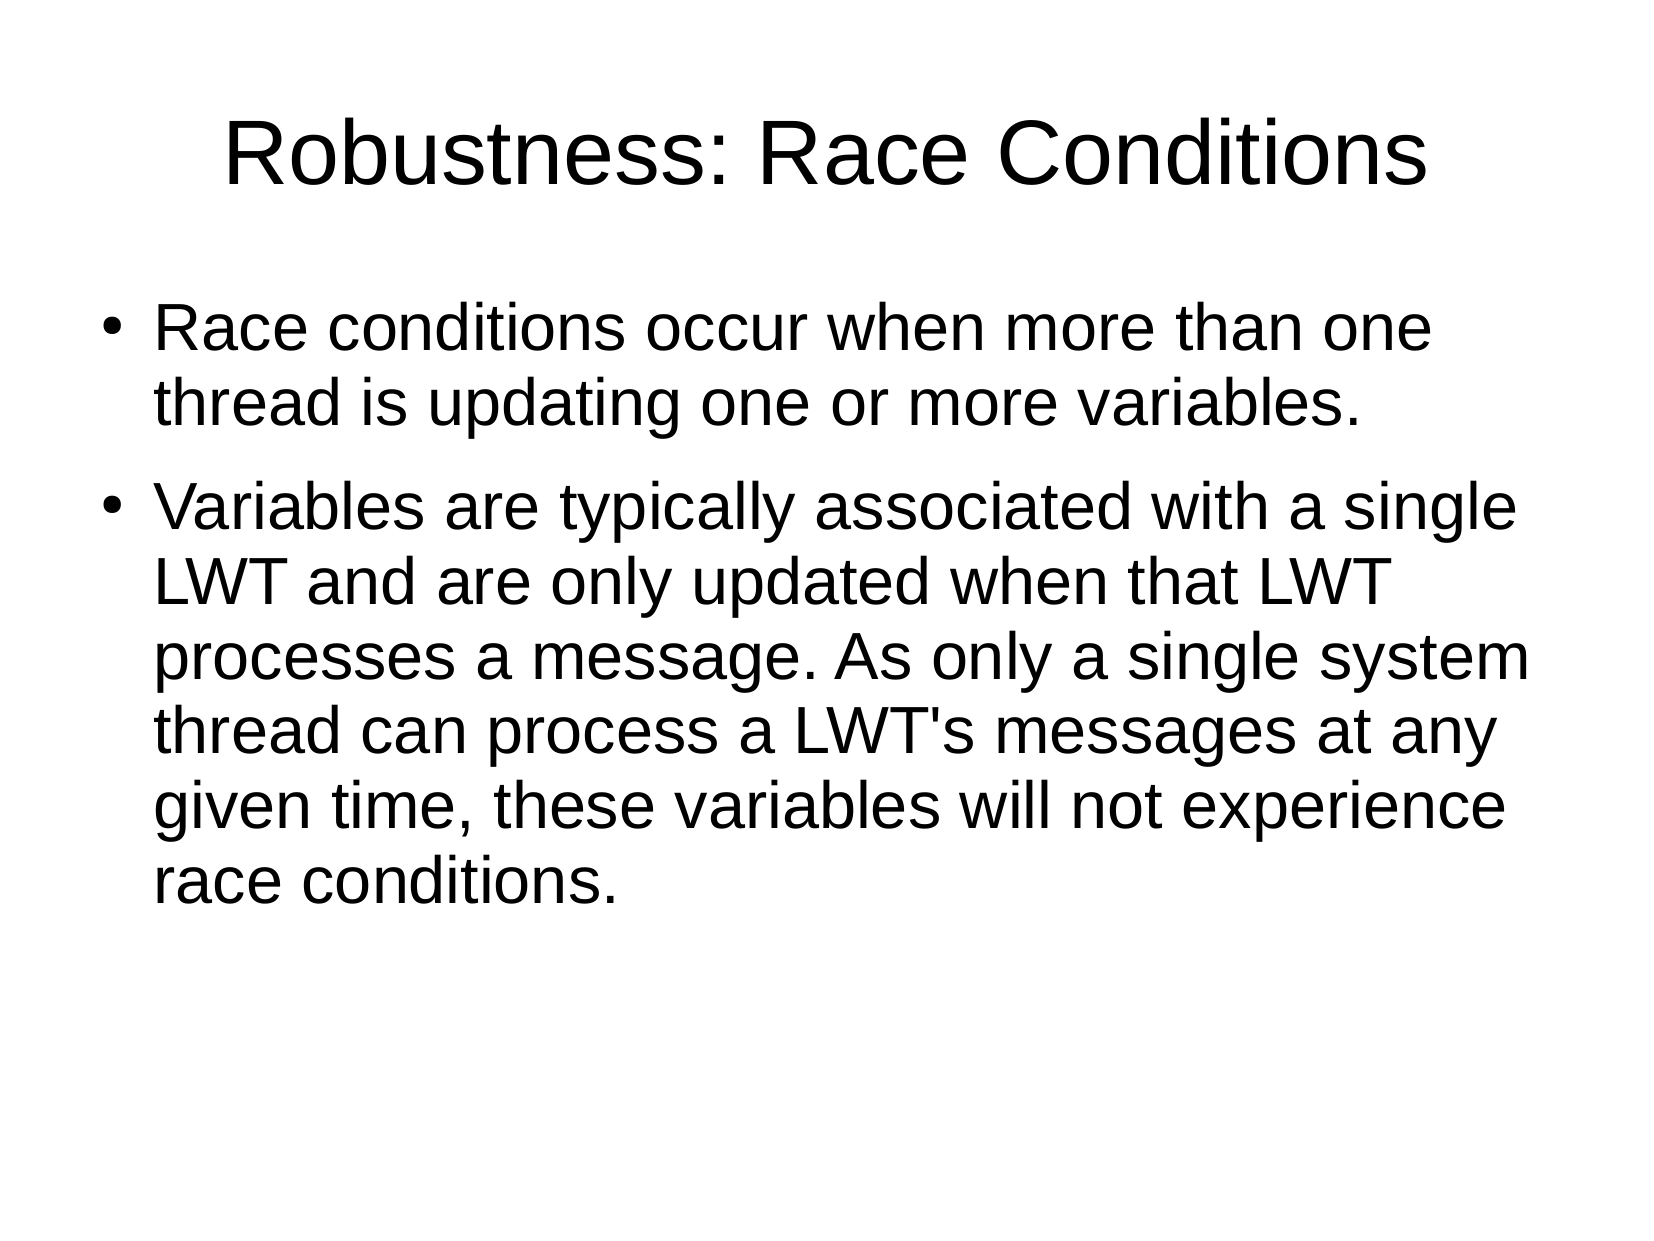

# Robustness: Race Conditions
Race conditions occur when more than one thread is updating one or more variables.
Variables are typically associated with a single LWT and are only updated when that LWT processes a message. As only a single system thread can process a LWT's messages at any given time, these variables will not experience race conditions.